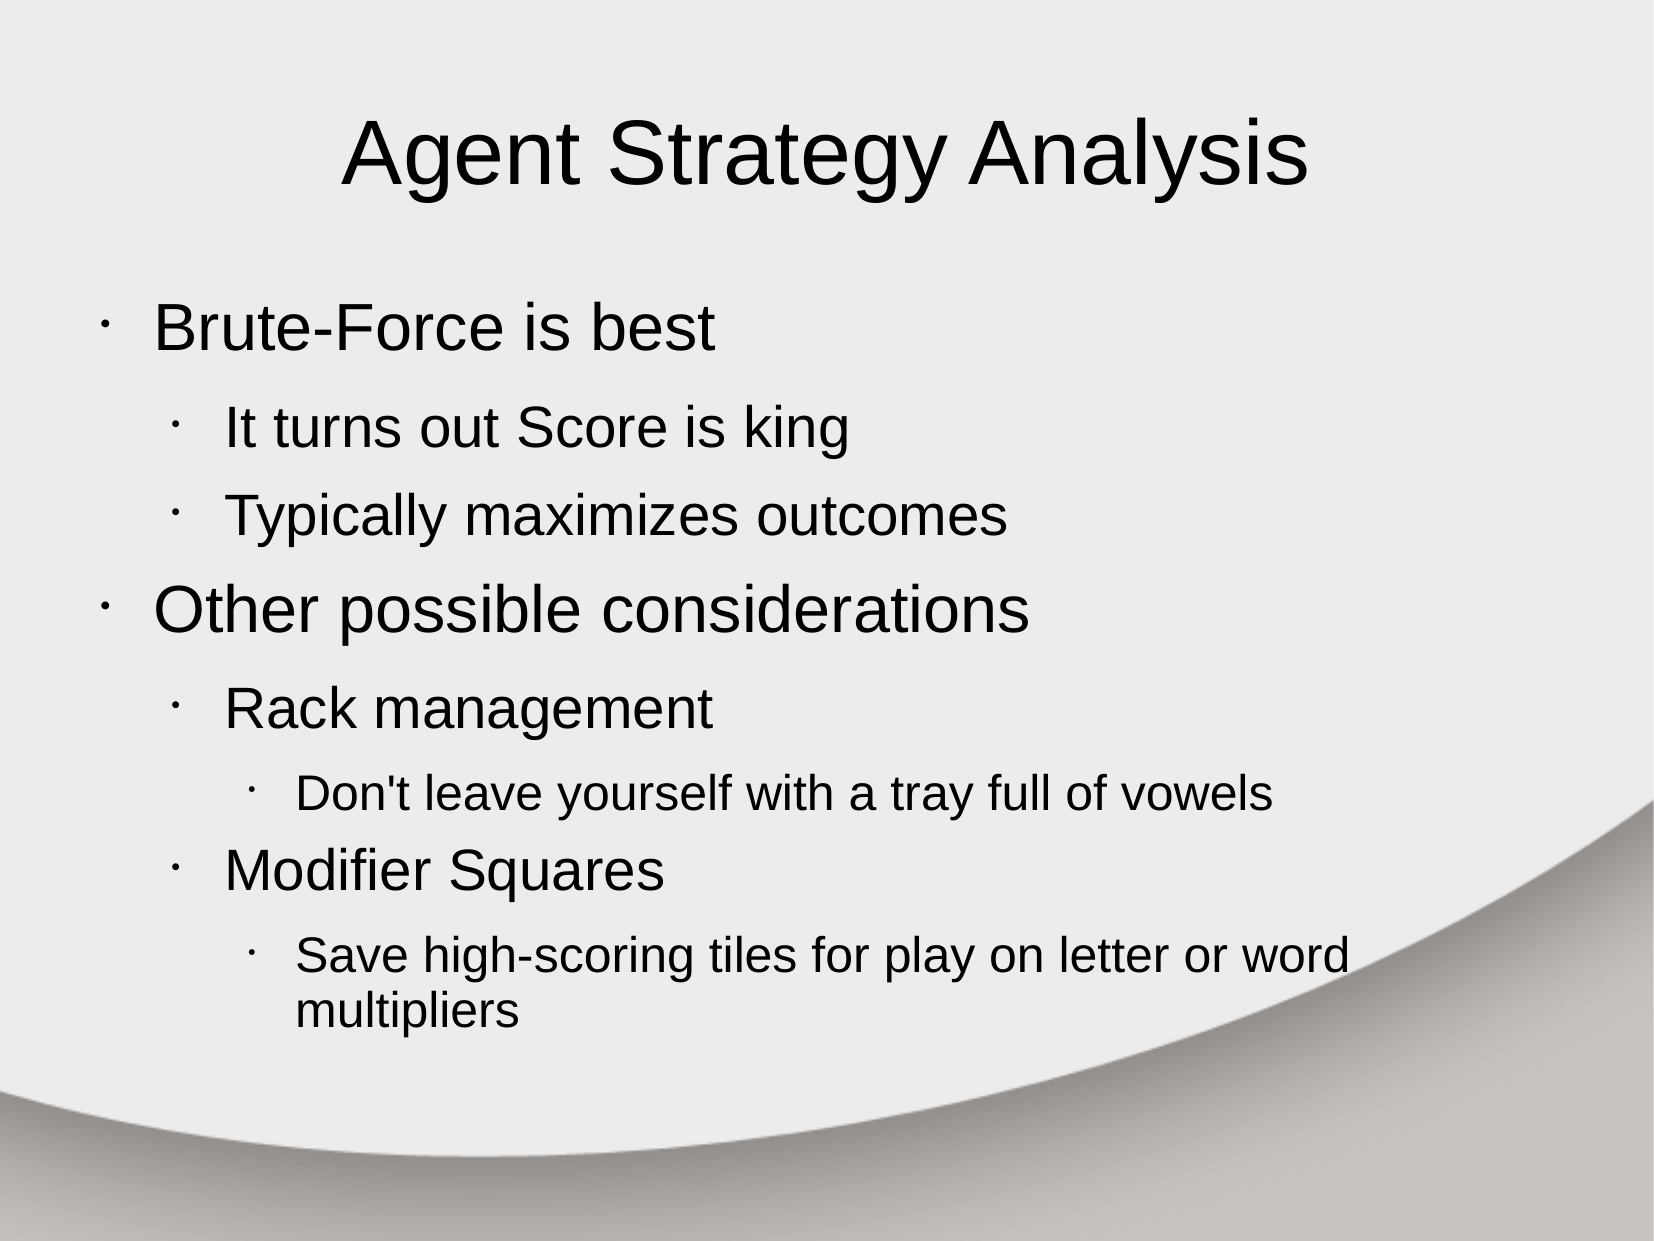

# Agent Strategy Analysis
Brute-Force is best
It turns out Score is king
Typically maximizes outcomes
Other possible considerations
Rack management
Don't leave yourself with a tray full of vowels
Modifier Squares
Save high-scoring tiles for play on letter or word multipliers